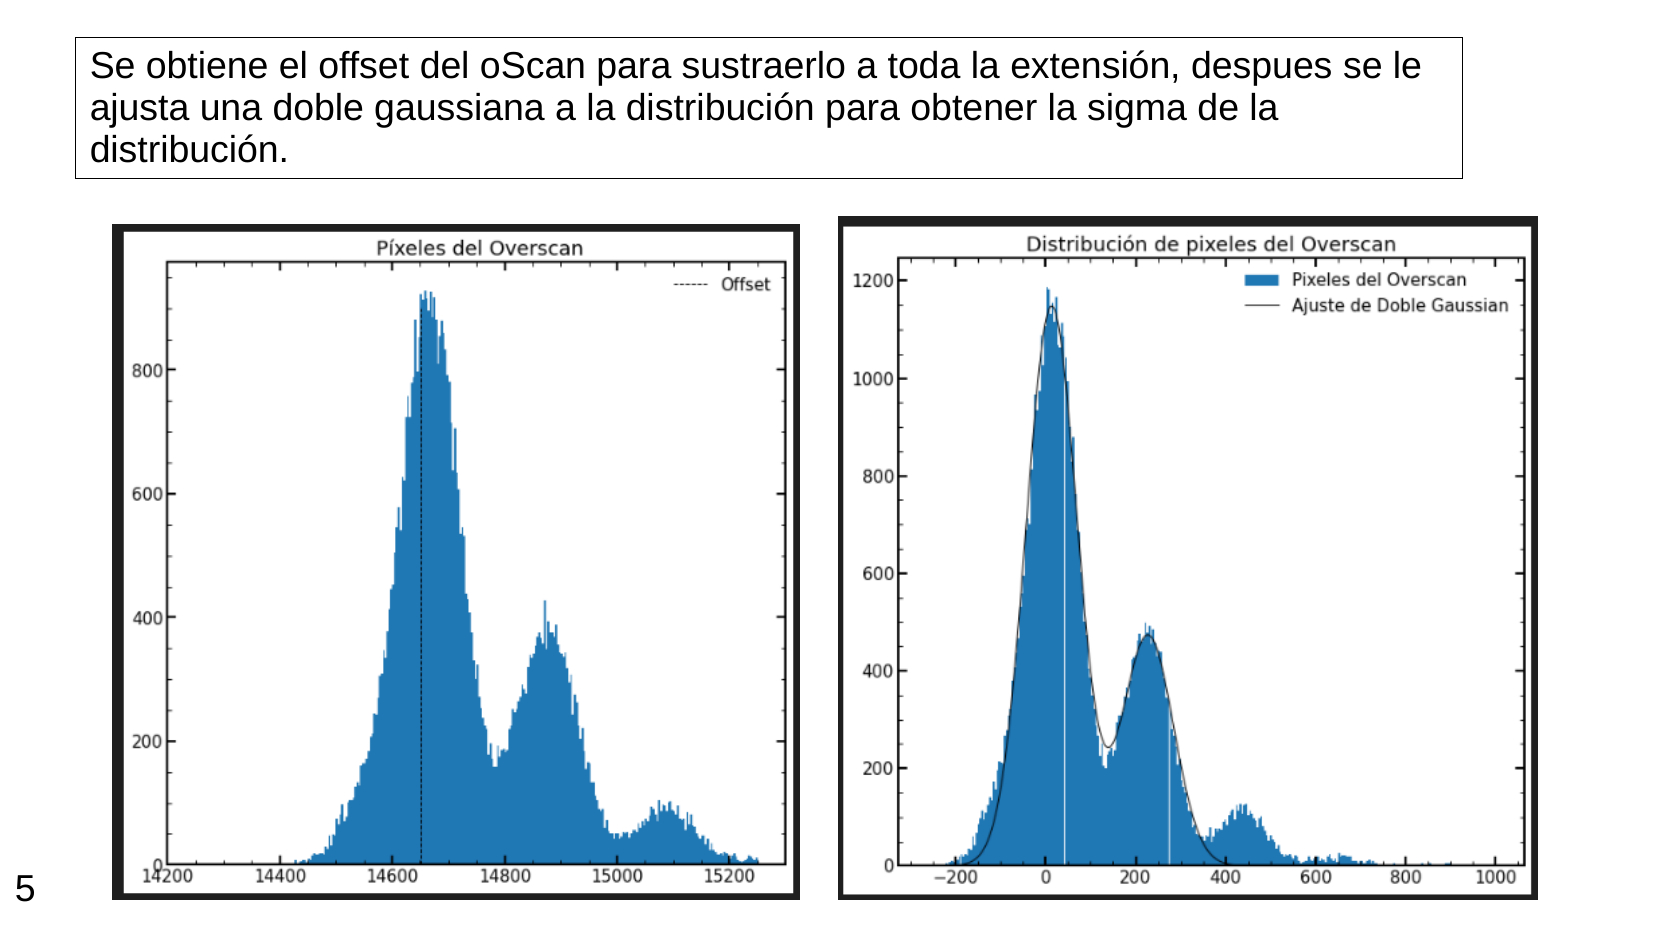

Se obtiene el offset del oScan para sustraerlo a toda la extensión, despues se le ajusta una doble gaussiana a la distribución para obtener la sigma de la distribución.